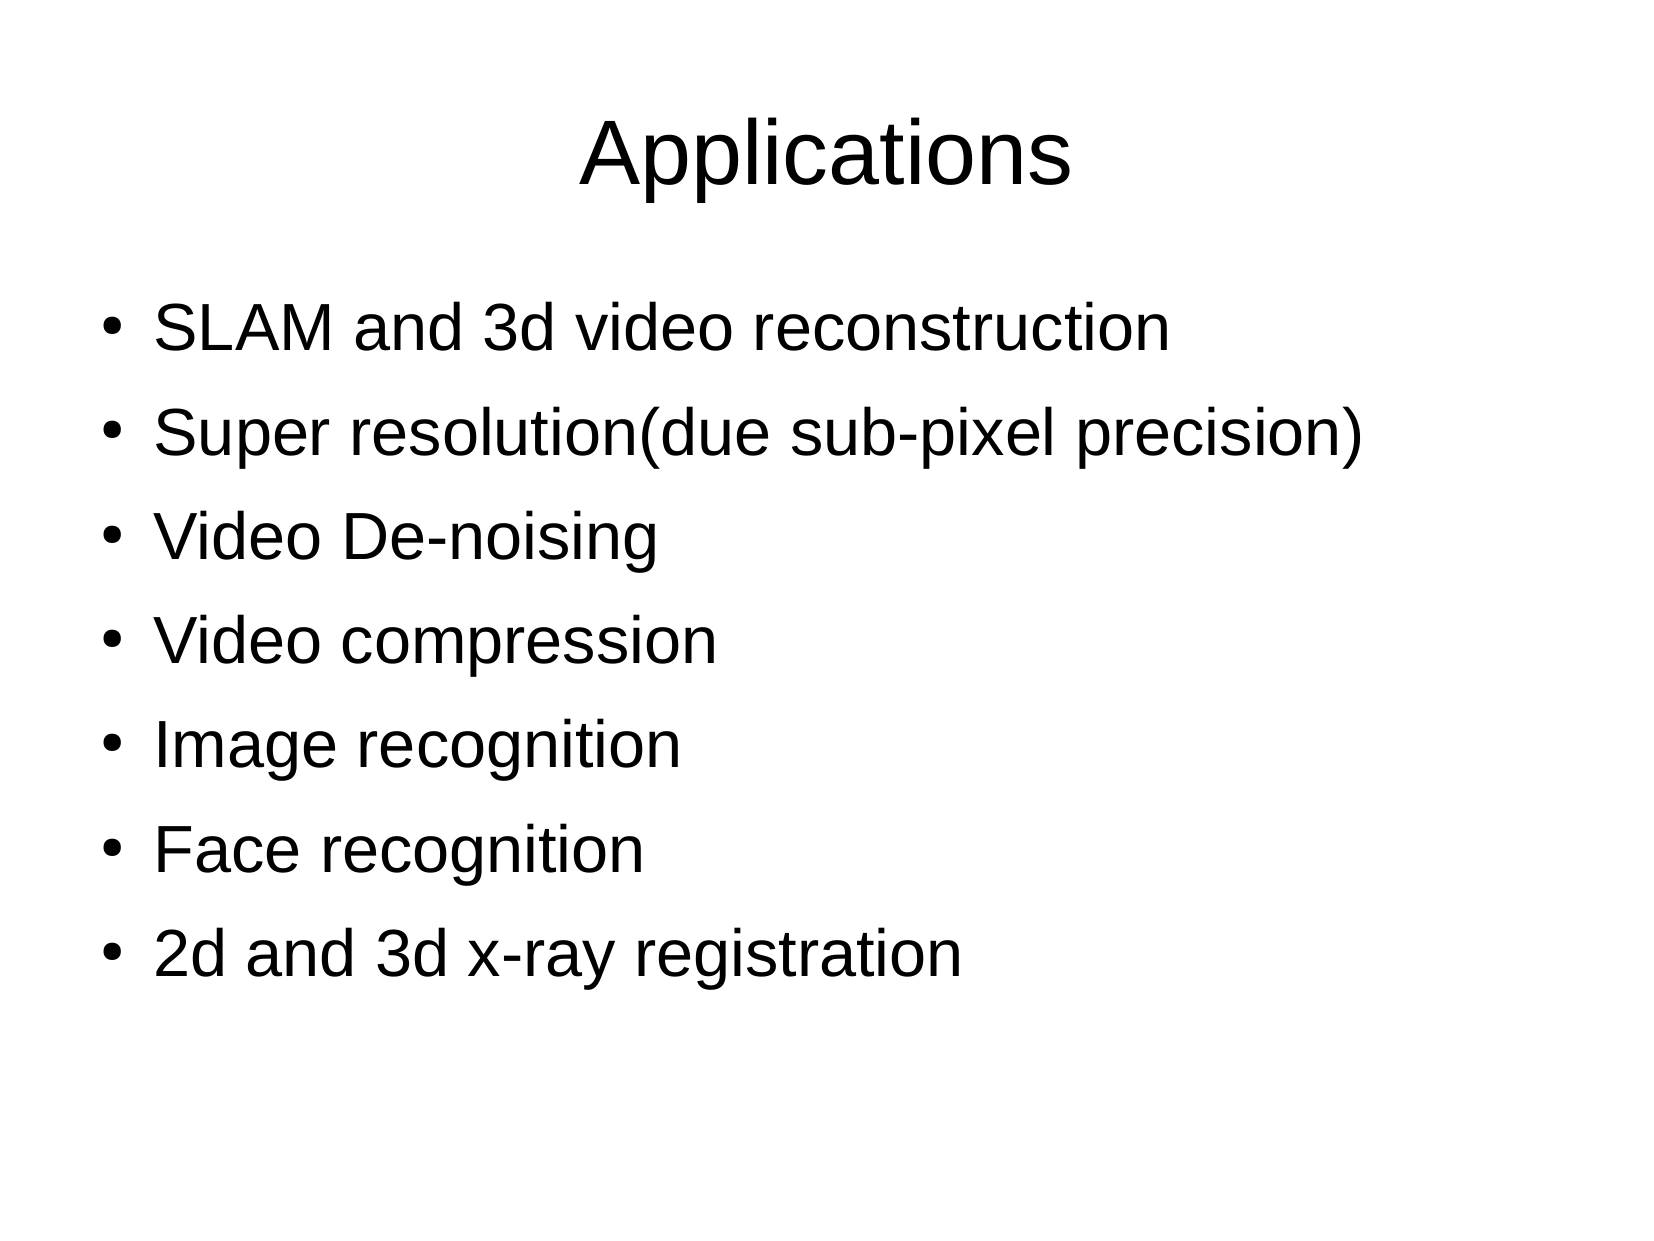

# Applications
SLAM and 3d video reconstruction
Super resolution(due sub-pixel precision)
Video De-noising
Video compression
Image recognition
Face recognition
2d and 3d x-ray registration